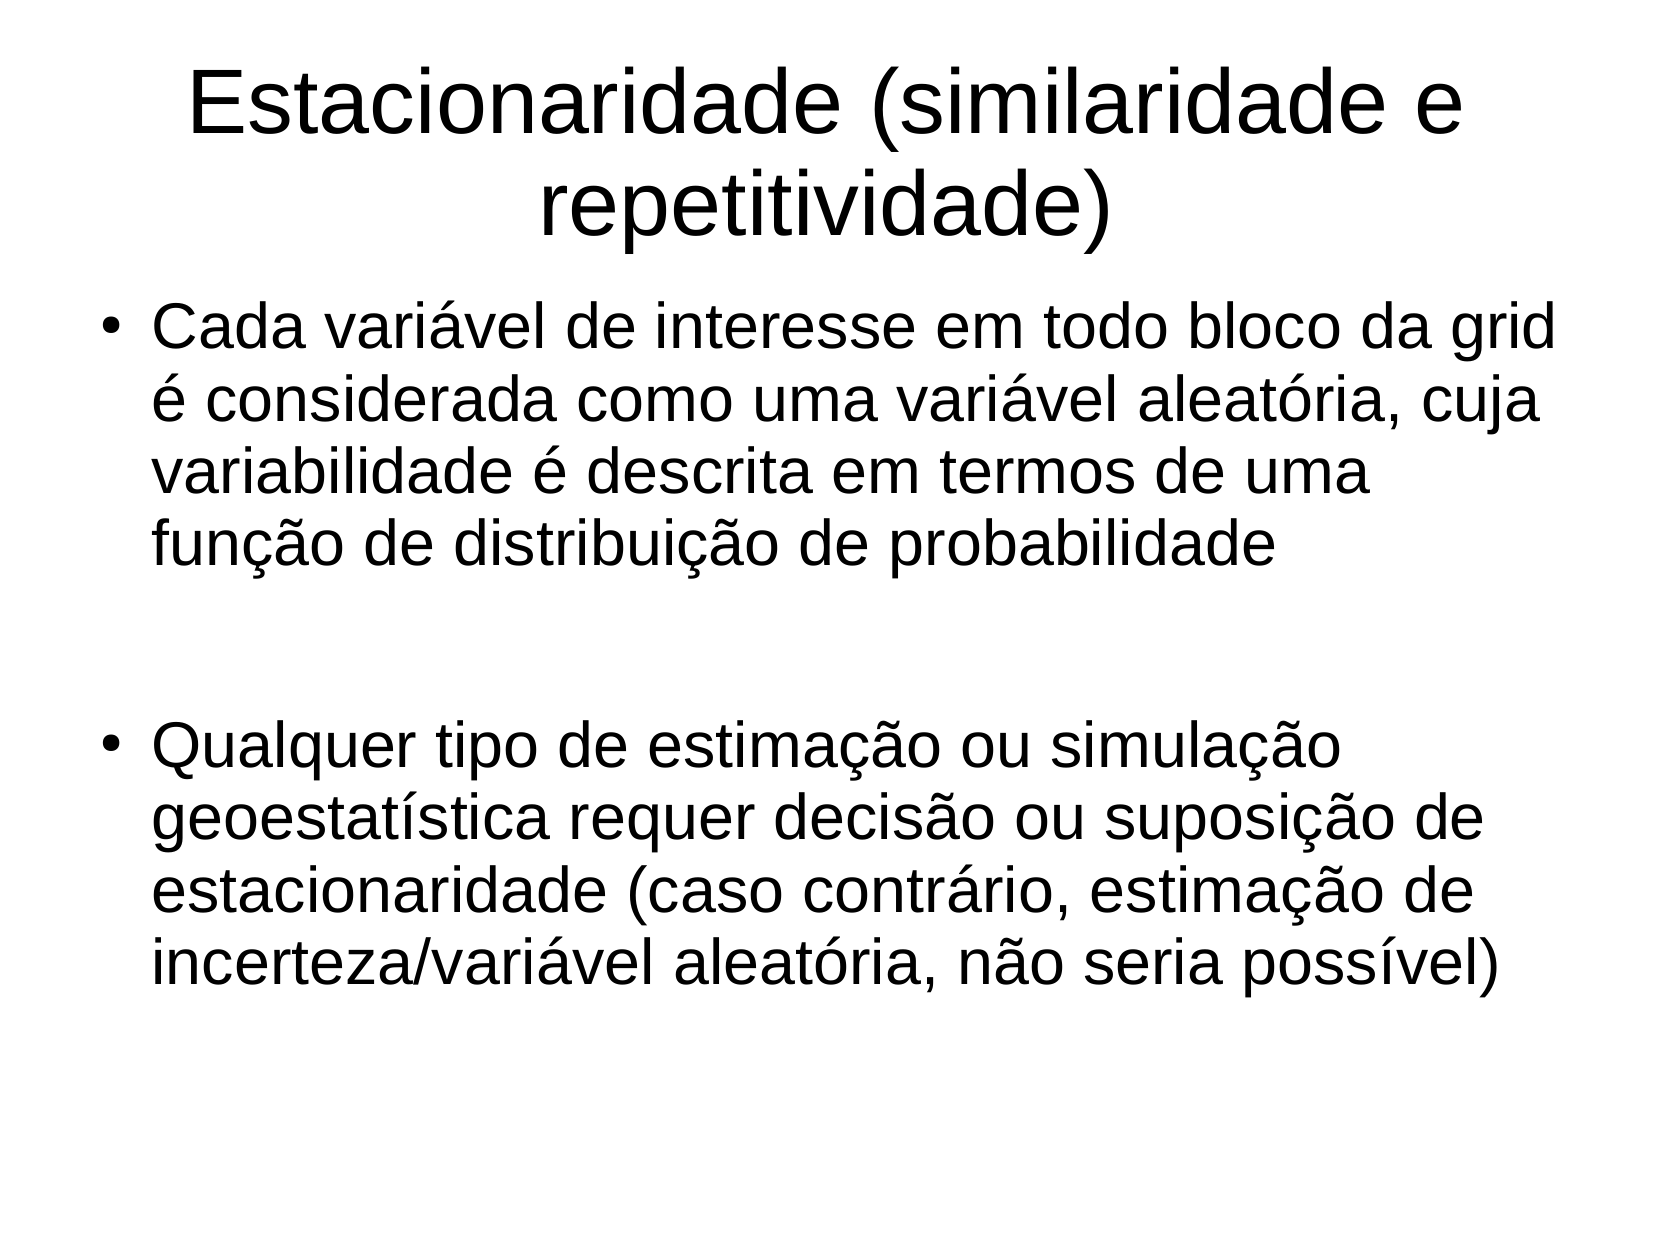

# Estacionaridade (similaridade e repetitividade)
Cada variável de interesse em todo bloco da grid é considerada como uma variável aleatória, cuja variabilidade é descrita em termos de uma função de distribuição de probabilidade
Qualquer tipo de estimação ou simulação geoestatística requer decisão ou suposição de estacionaridade (caso contrário, estimação de incerteza/variável aleatória, não seria possível)